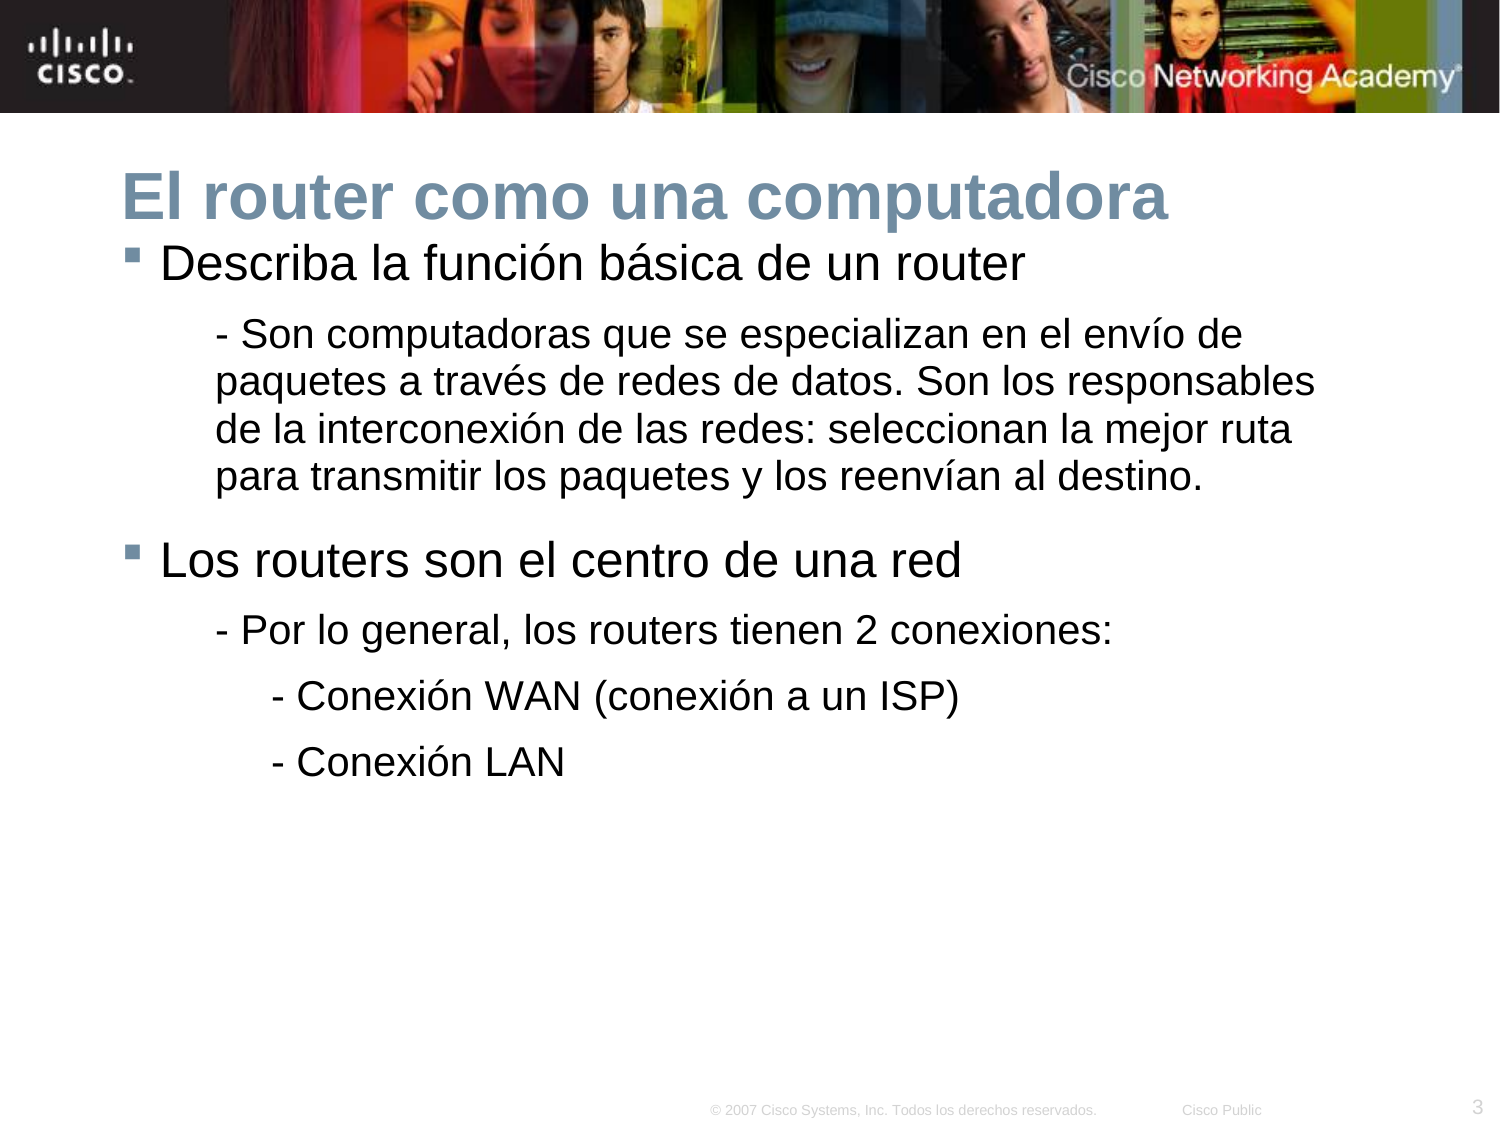

# El router como una computadora
Describa la función básica de un router
- Son computadoras que se especializan en el envío de paquetes a través de redes de datos. Son los responsables
de la interconexión de las redes: seleccionan la mejor ruta
para transmitir los paquetes y los reenvían al destino.
Los routers son el centro de una red
- Por lo general, los routers tienen 2 conexiones:
- Conexión WAN (conexión a un ISP)
- Conexión LAN